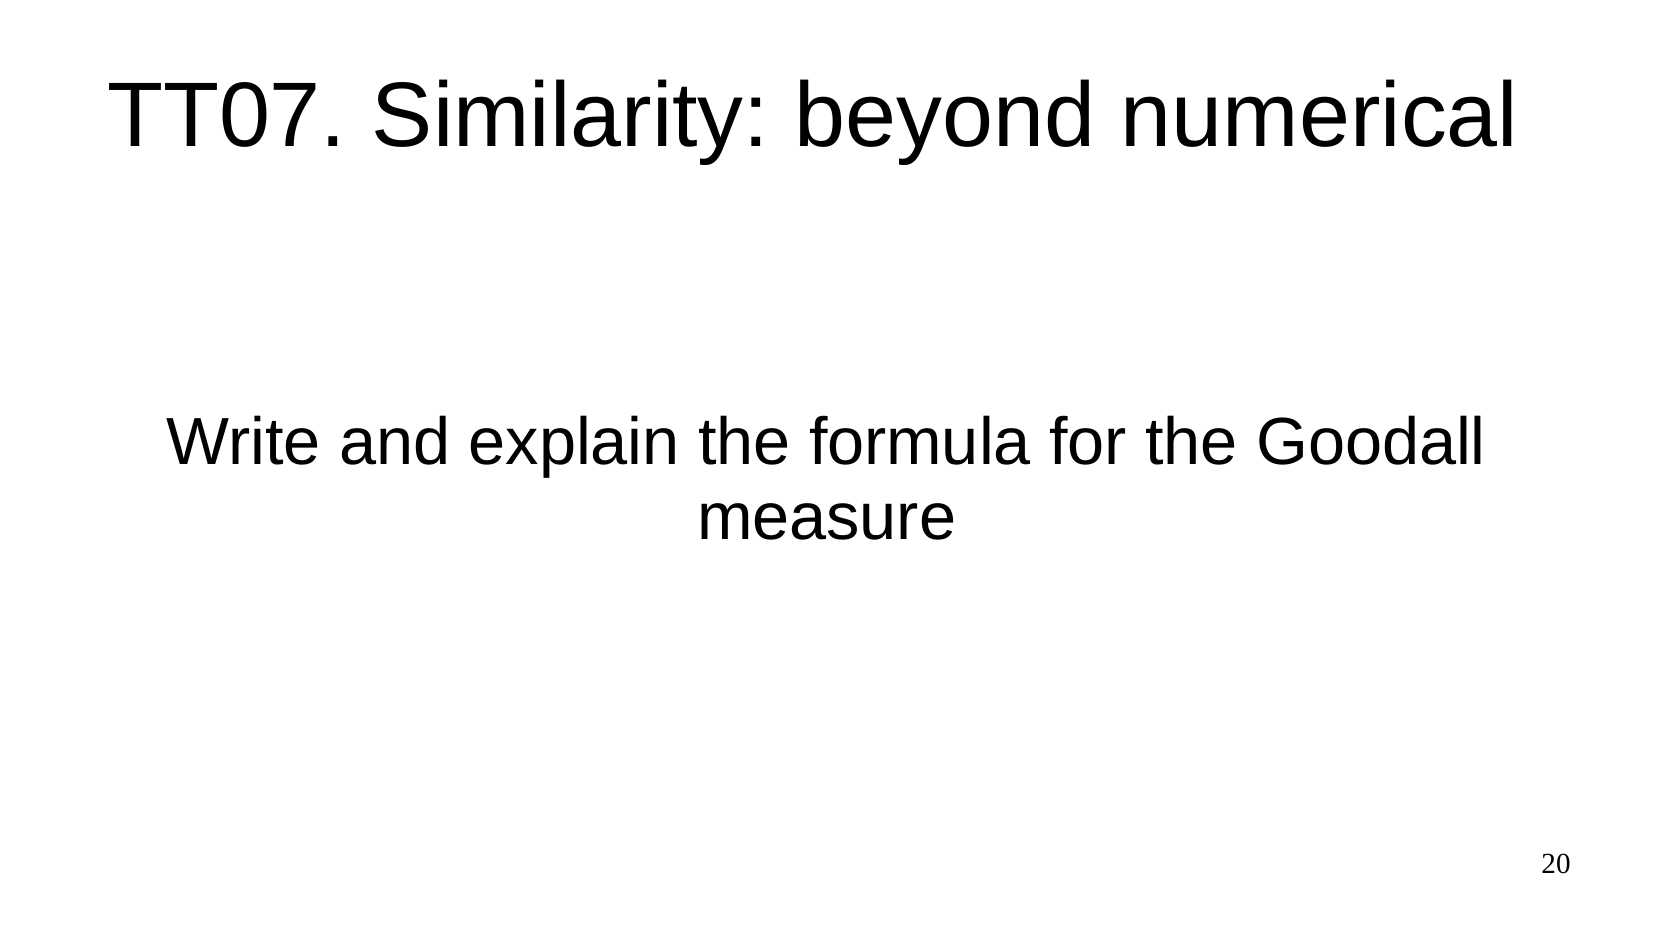

# TT07. Similarity: beyond numerical
Write and explain the formula for the Goodall measure
20